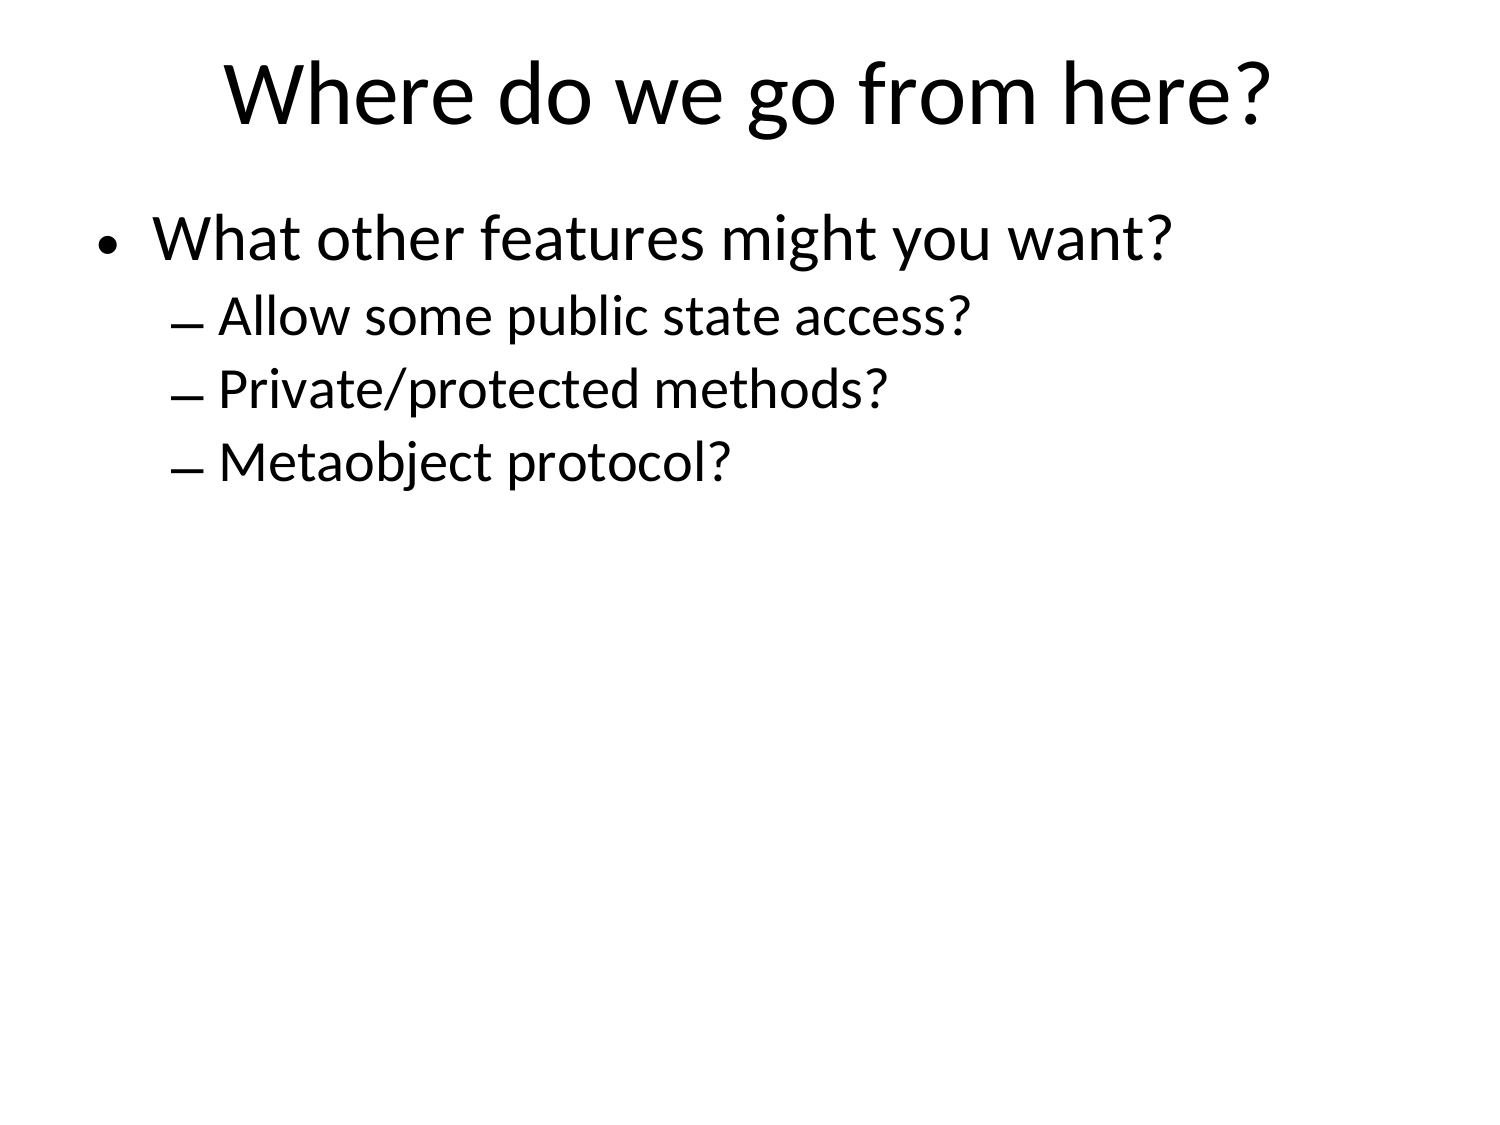

# Where do we go from here?
What other features might you want?
Allow some public state access?
Private/protected methods?
Metaobject protocol?